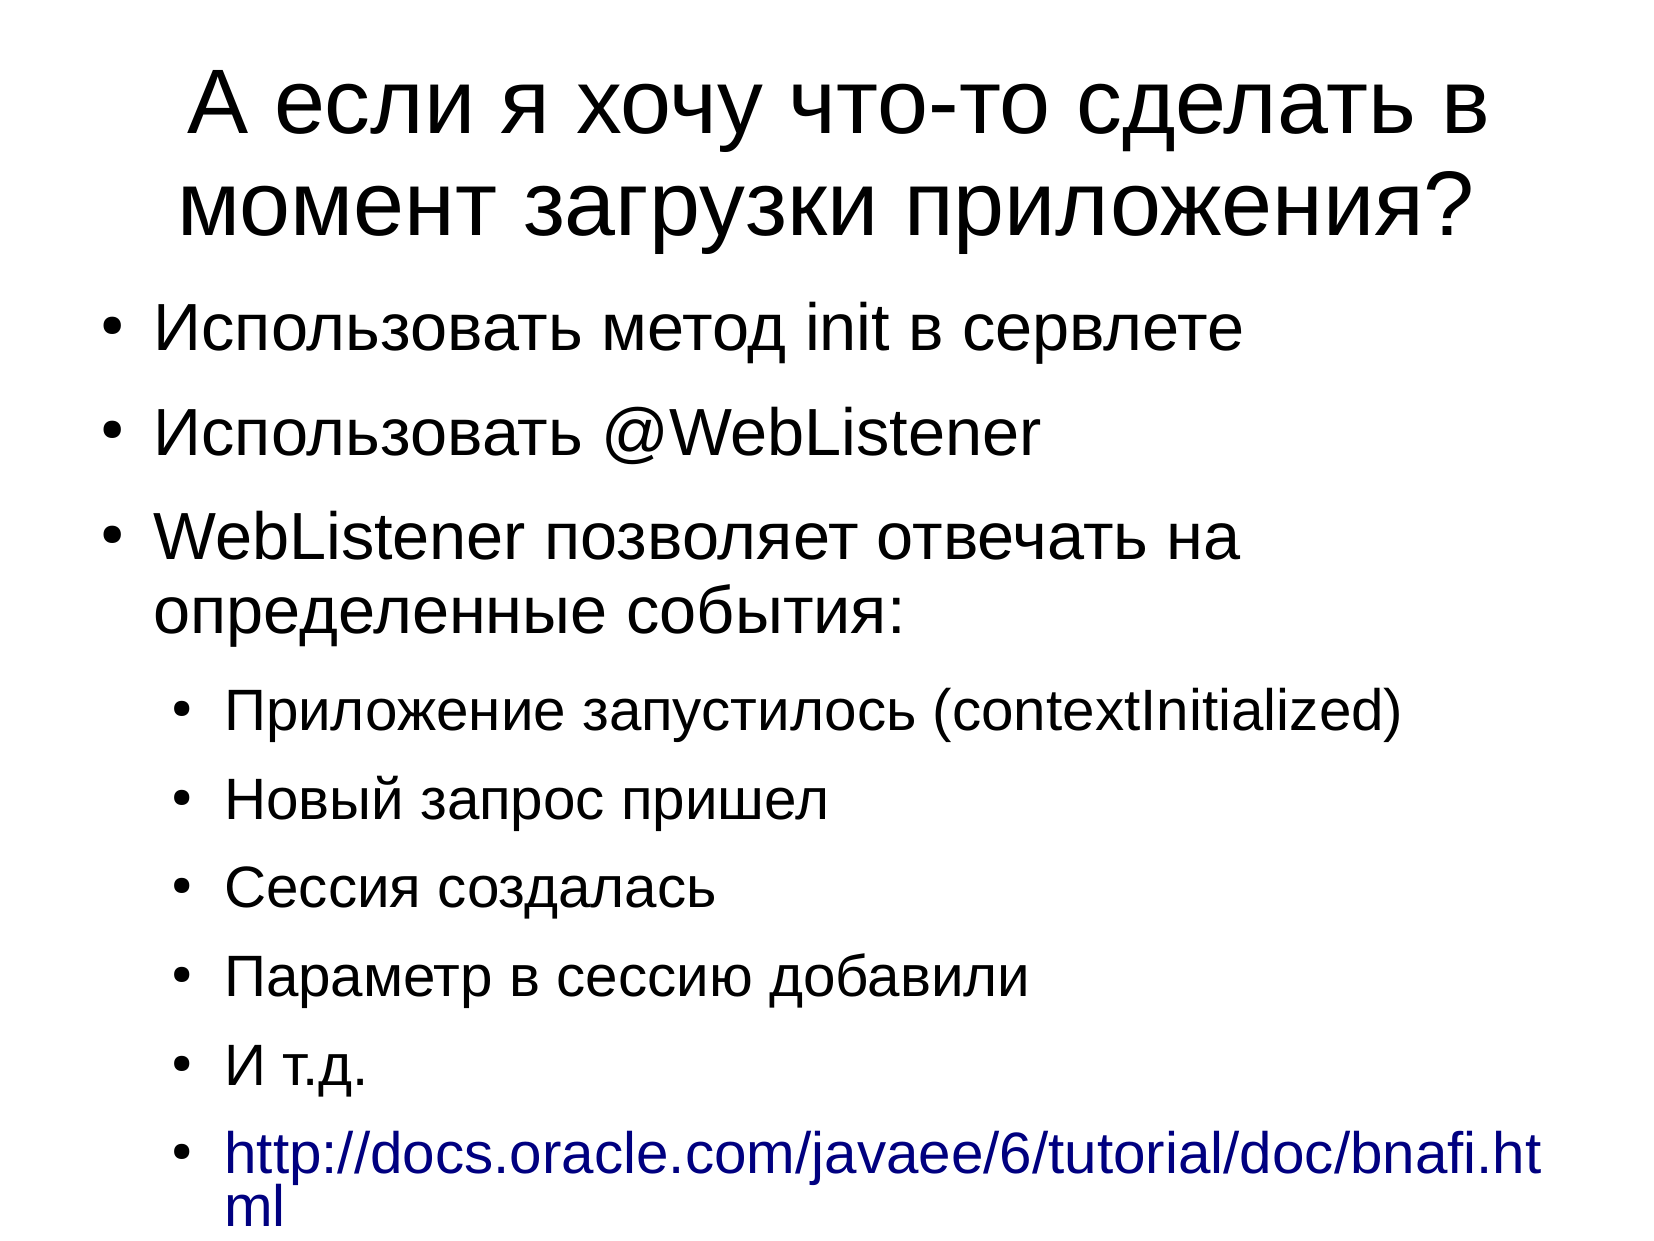

# А если я хочу что-то сделать в момент загрузки приложения?
Использовать метод init в сервлете
Использовать @WebListener
WebListener позволяет отвечать на определенные события:
Приложение запустилось (contextInitialized)
Новый запрос пришел
Сессия создалась
Параметр в сессию добавили
И т.д.
http://docs.oracle.com/javaee/6/tutorial/doc/bnafi.html